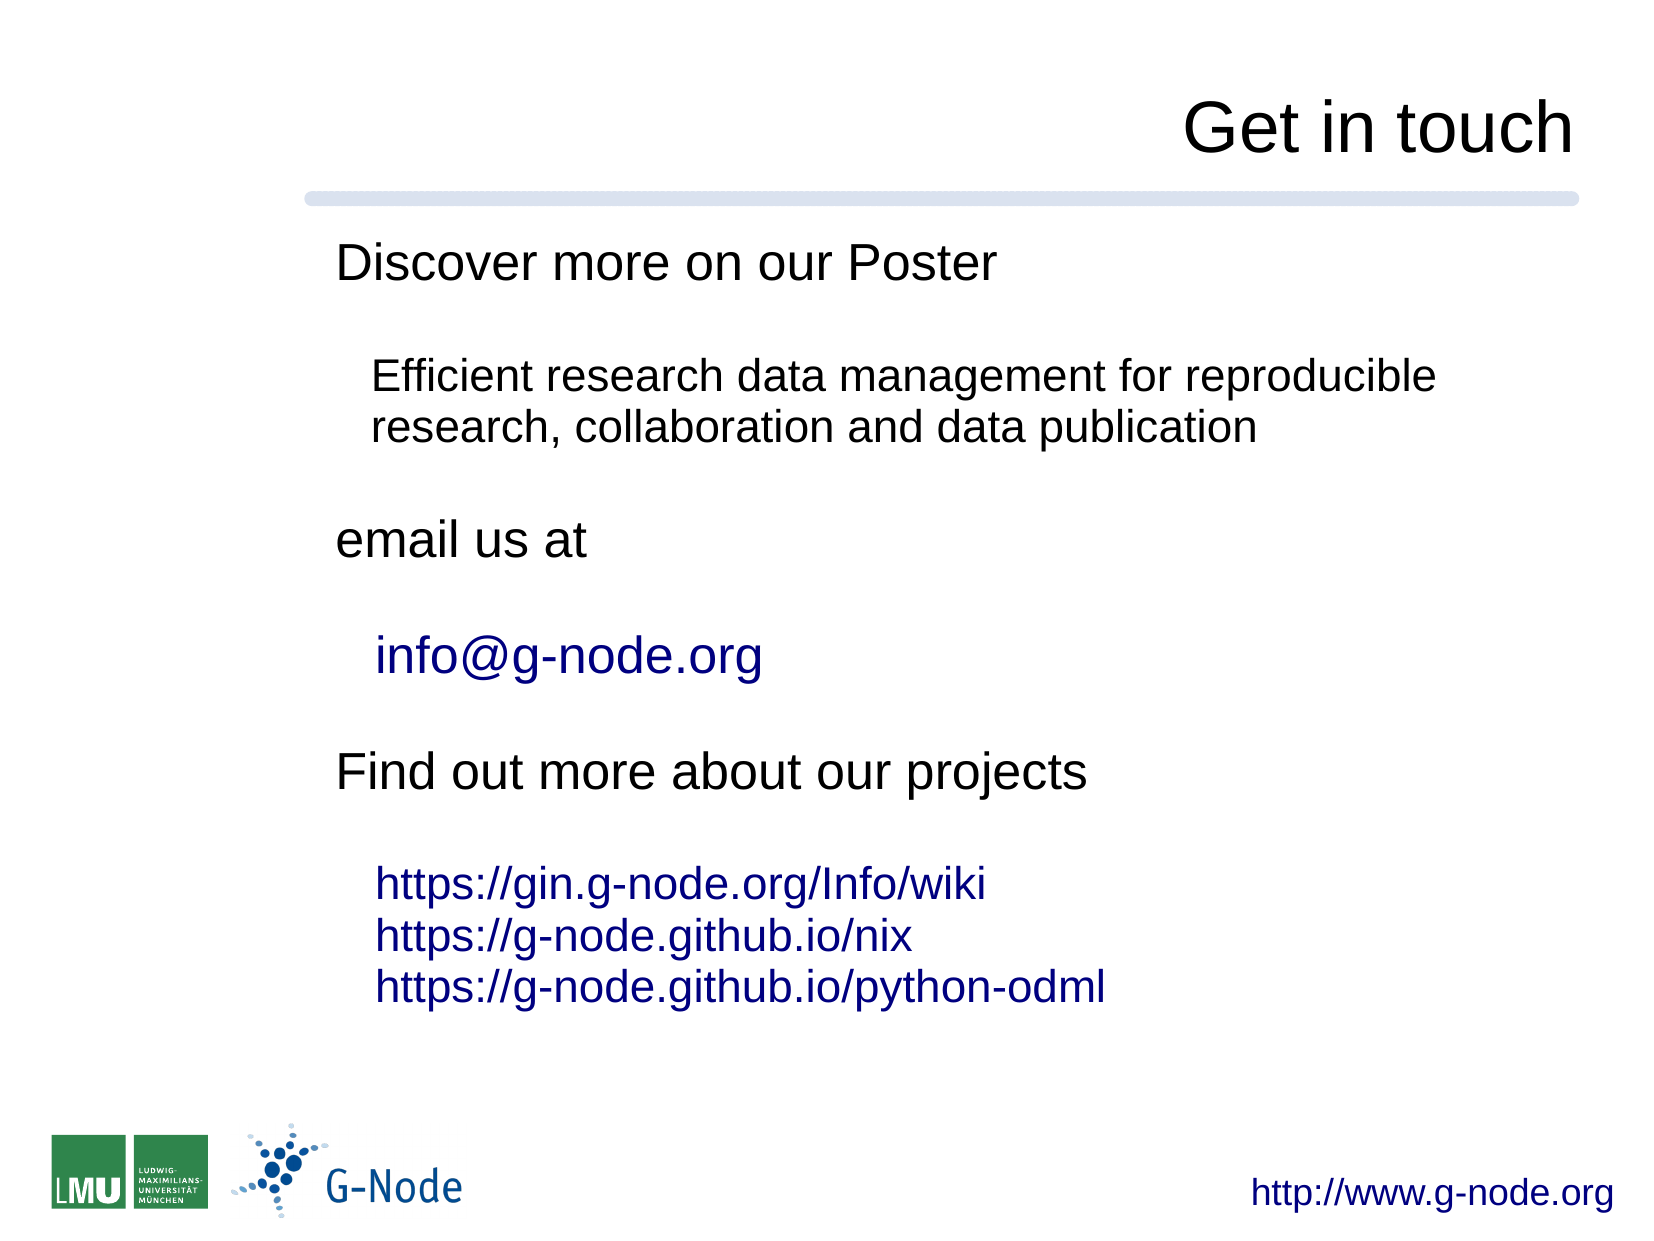

Get in touch
Discover more on our Poster
Efficient research data management for reproducible research, collaboration and data publication
email us at
	info@g-node.org
Find out more about our projects
	https://gin.g-node.org/Info/wiki
	https://g-node.github.io/nix
	https://g-node.github.io/python-odml
http://www.g-node.org